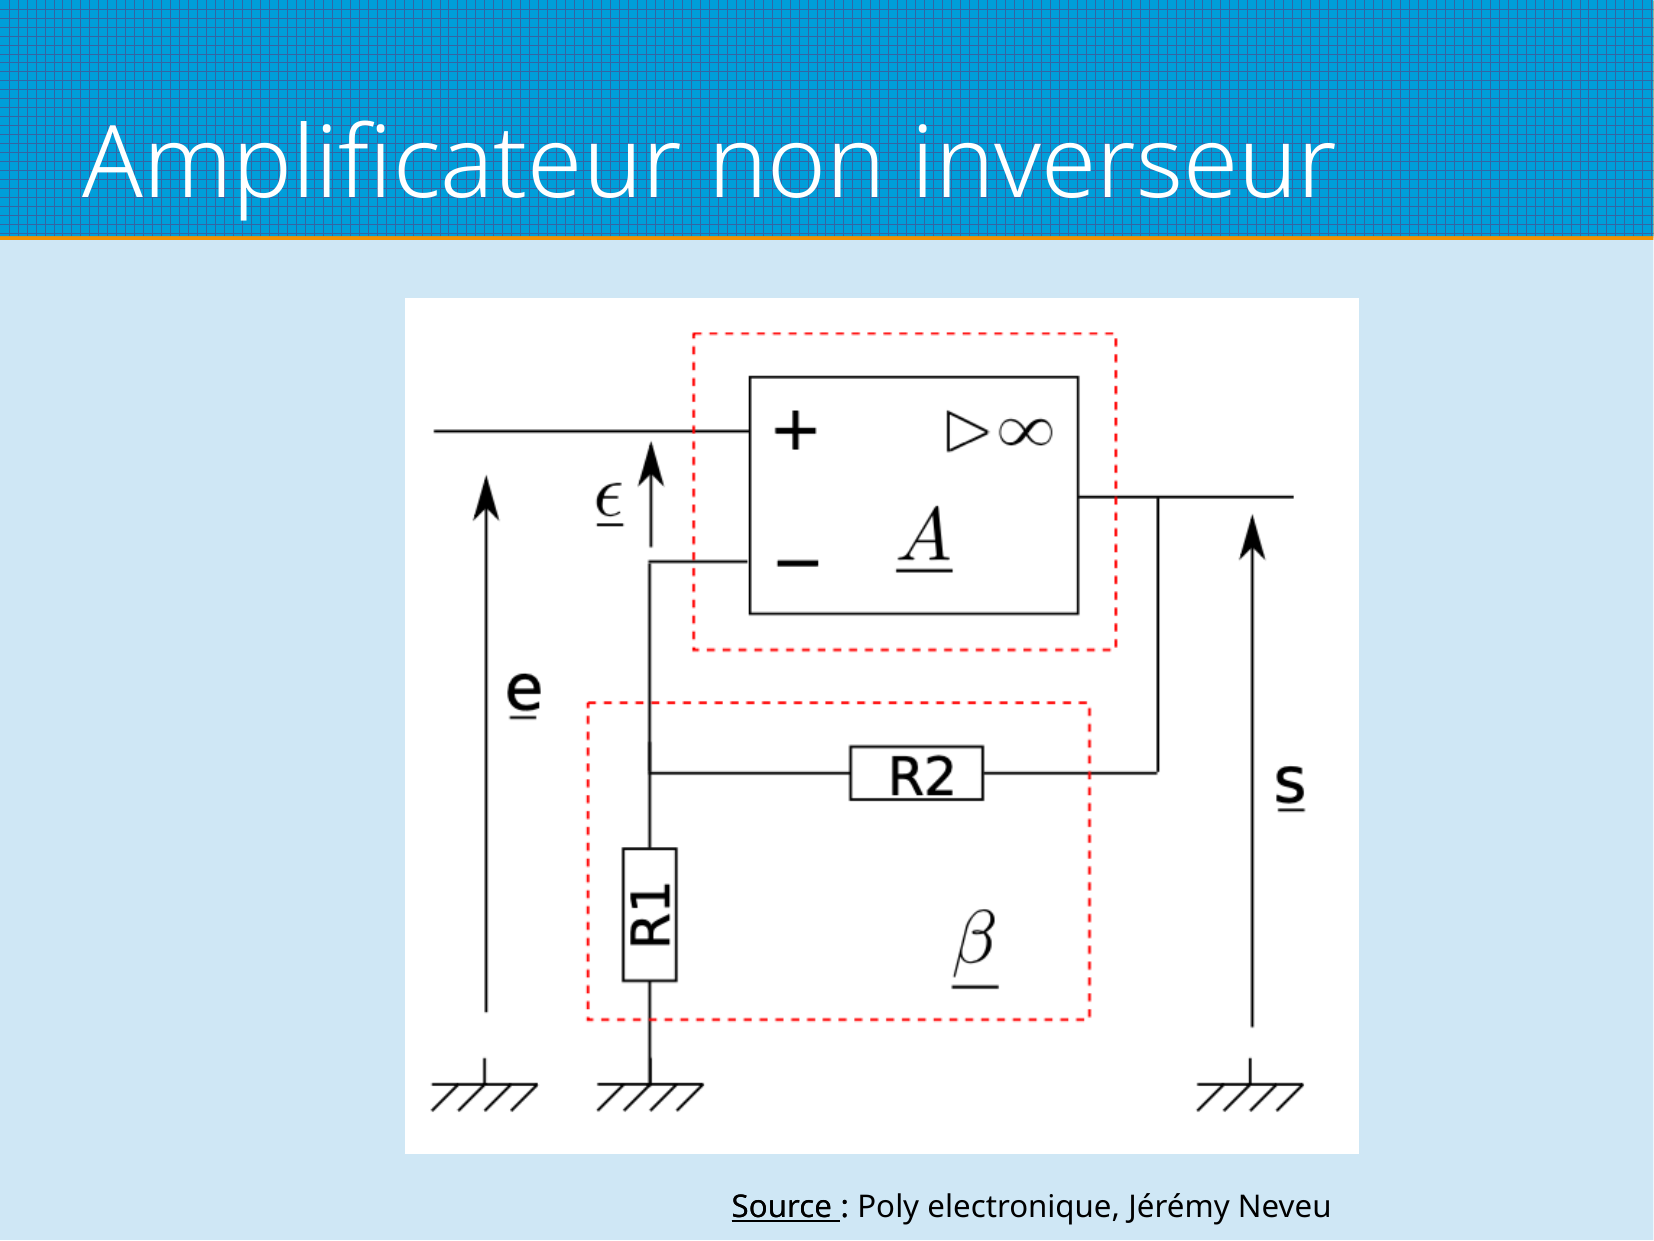

# Amplificateur non inverseur
Source :
Source : Poly electronique, Jérémy Neveu